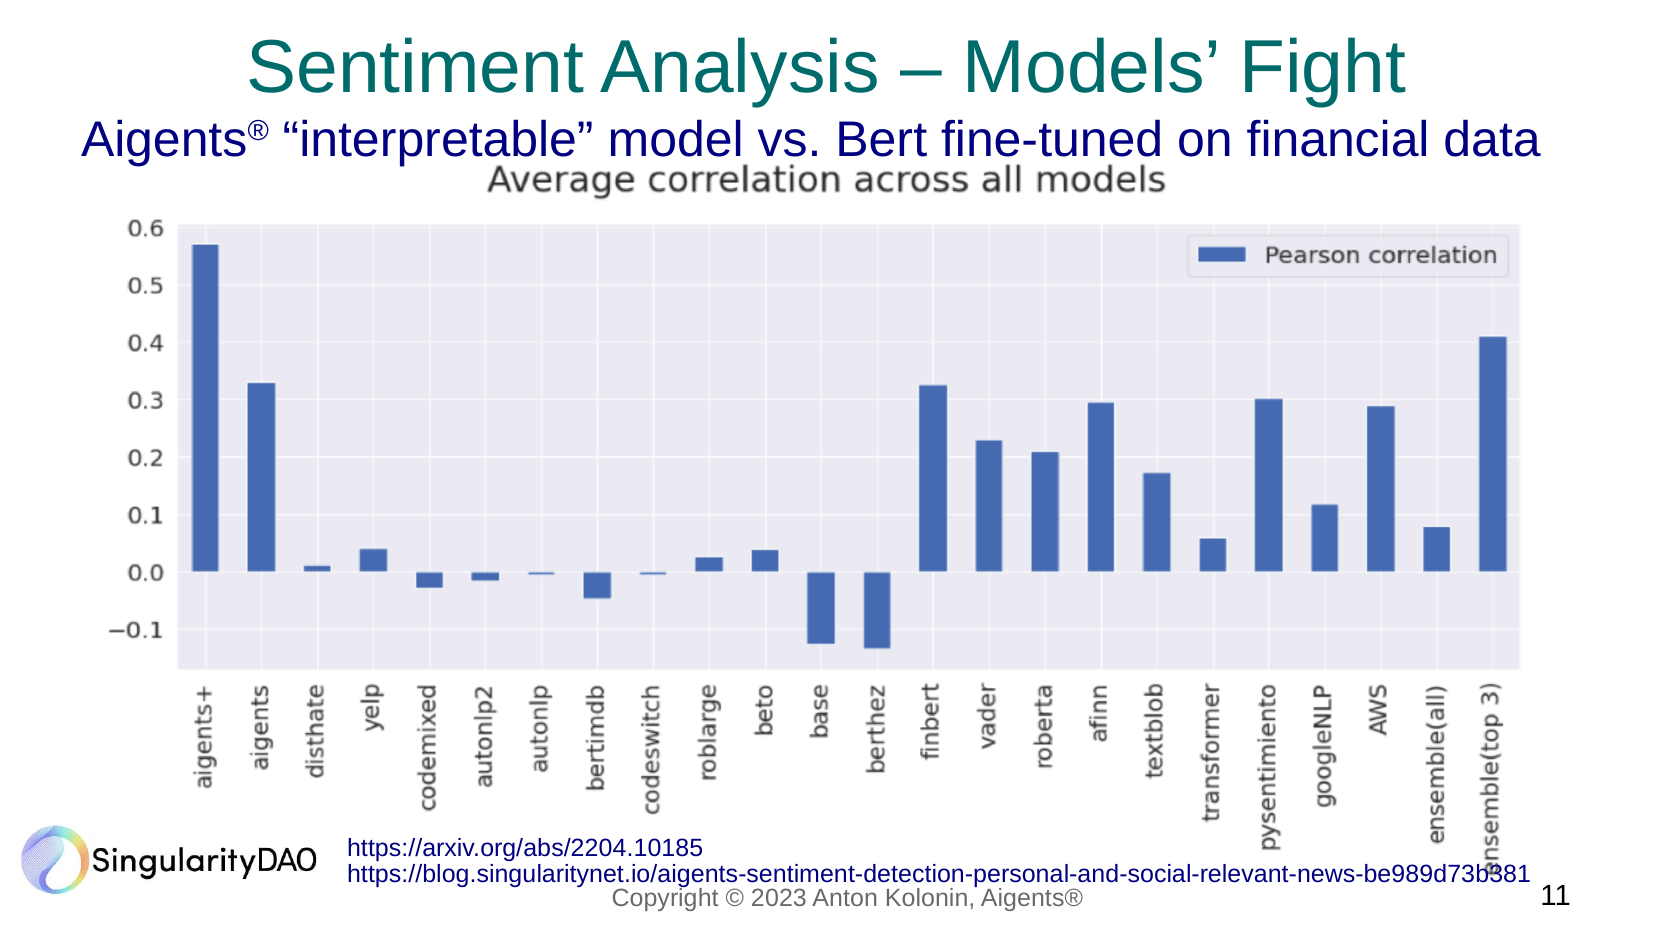

Sentiment Analysis – Models’ Fight
Aigents® “interpretable” model vs. Bert fine-tuned on financial data
https://arxiv.org/abs/2204.10185
https://blog.singularitynet.io/aigents-sentiment-detection-personal-and-social-relevant-news-be989d73b381
Copyright © 2023 Anton Kolonin, Aigents®
11